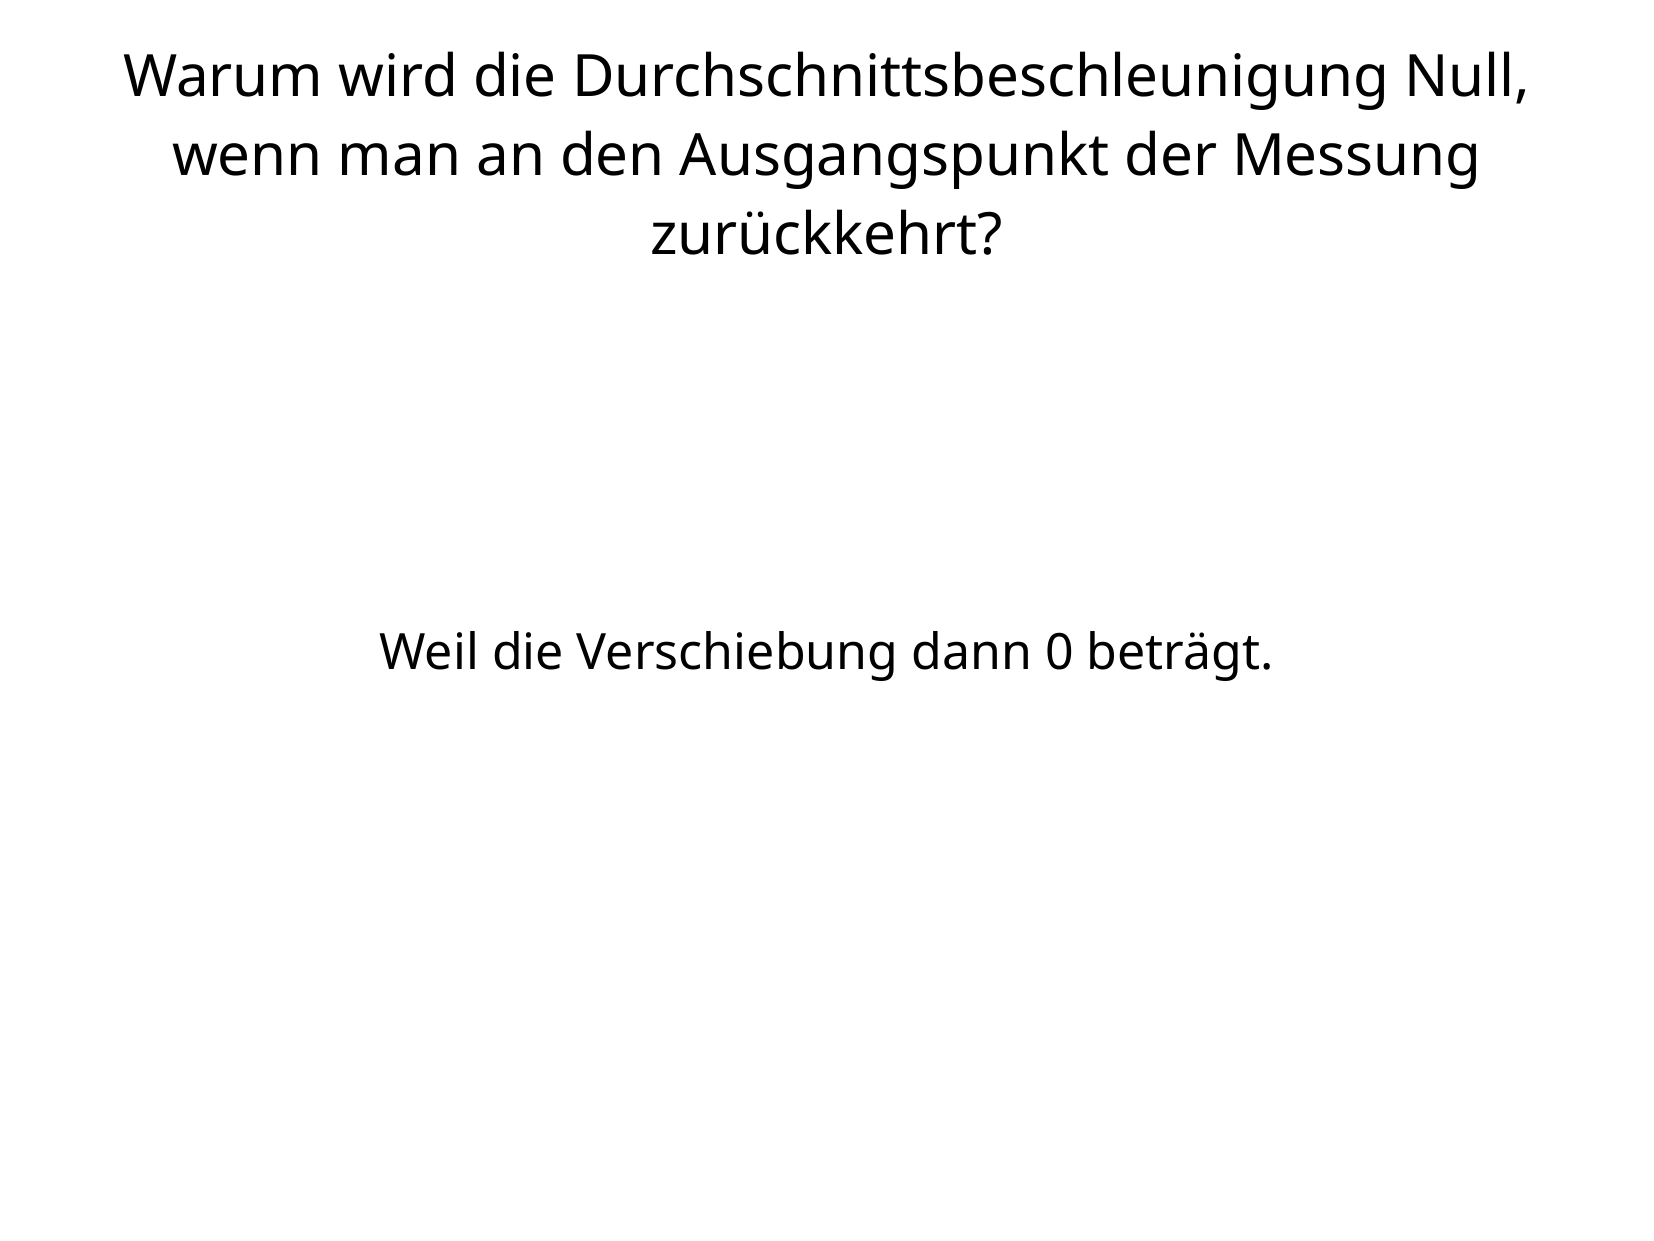

# Warum wird die Durchschnittsbeschleunigung Null, wenn man an den Ausgangspunkt der Messung zurückkehrt?
Weil die Verschiebung dann 0 beträgt.